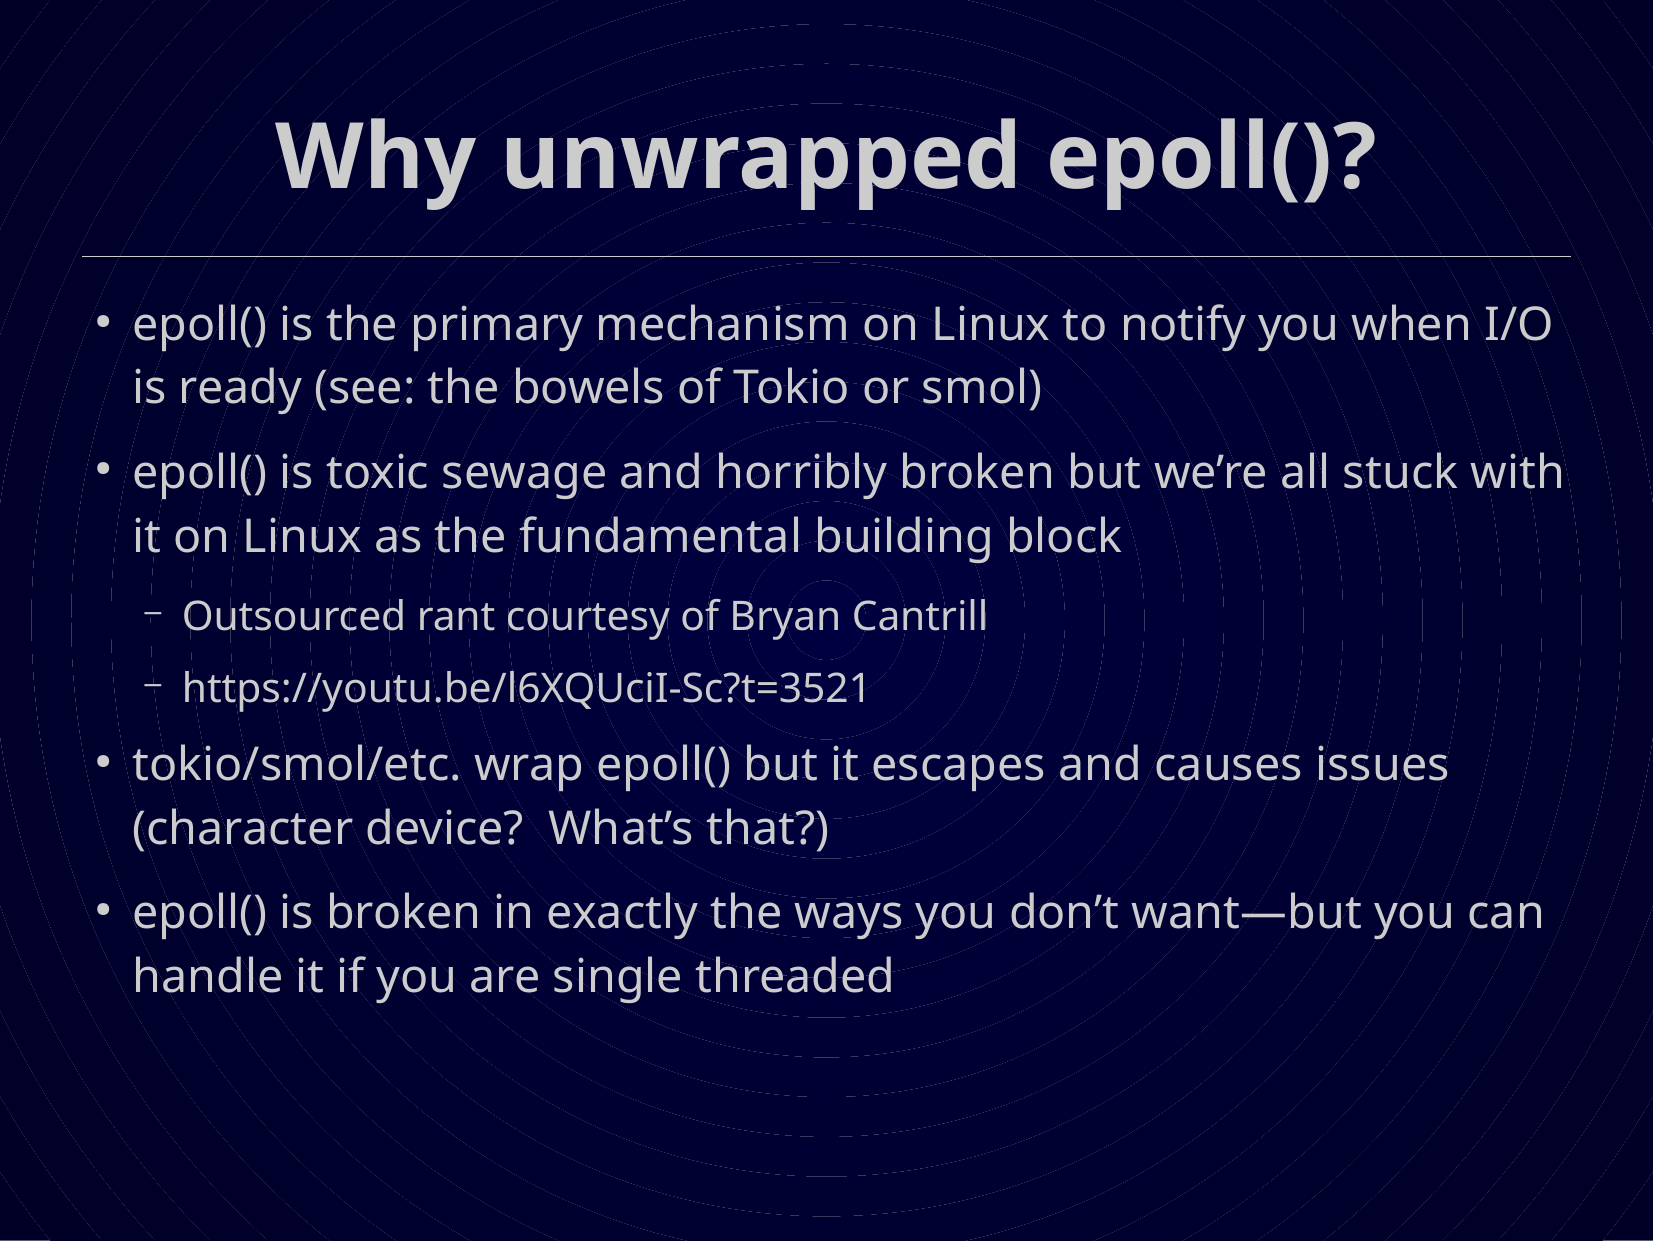

# Why unwrapped epoll()?
epoll() is the primary mechanism on Linux to notify you when I/O is ready (see: the bowels of Tokio or smol)
epoll() is toxic sewage and horribly broken but we’re all stuck with it on Linux as the fundamental building block
Outsourced rant courtesy of Bryan Cantrill
https://youtu.be/l6XQUciI-Sc?t=3521
tokio/smol/etc. wrap epoll() but it escapes and causes issues (character device? What’s that?)
epoll() is broken in exactly the ways you don’t want—but you can handle it if you are single threaded